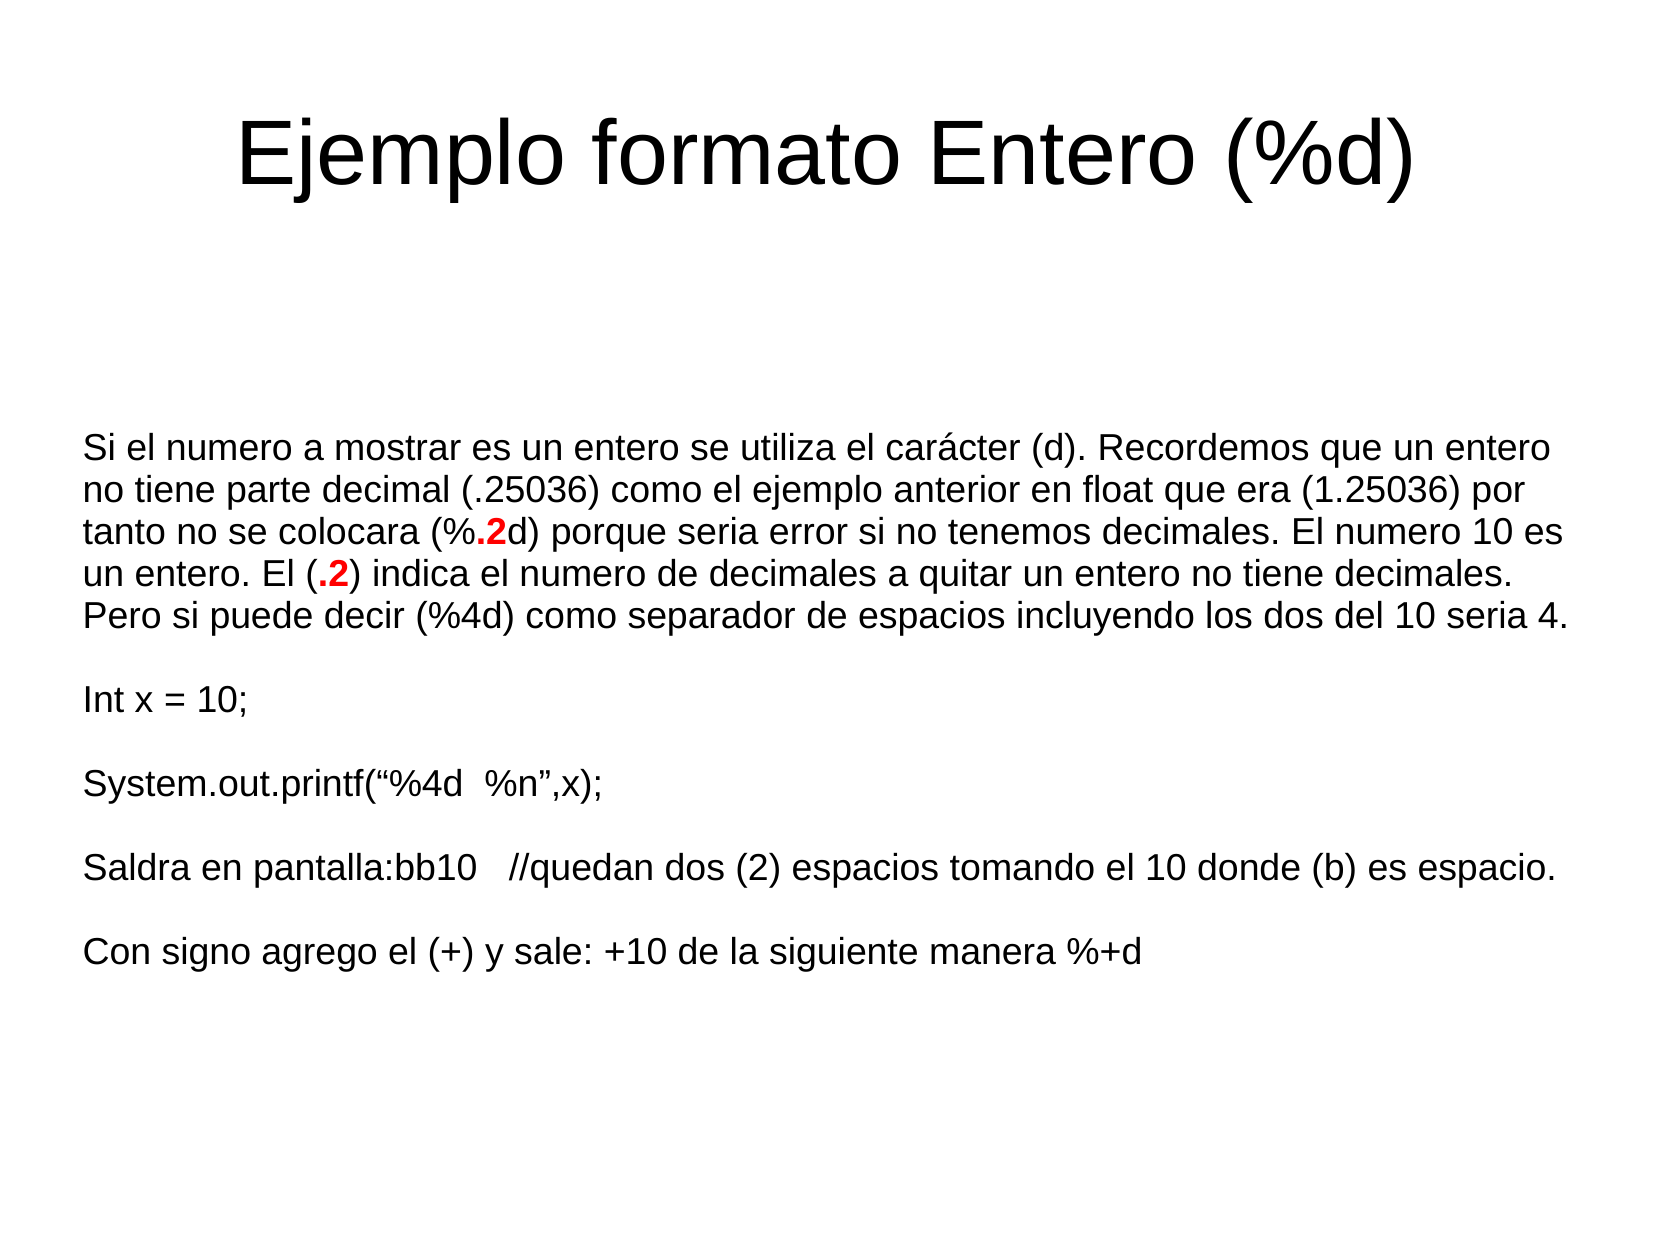

# Ejemplo formato Entero (%d)
Si el numero a mostrar es un entero se utiliza el carácter (d). Recordemos que un entero no tiene parte decimal (.25036) como el ejemplo anterior en float que era (1.25036) por tanto no se colocara (%.2d) porque seria error si no tenemos decimales. El numero 10 es un entero. El (.2) indica el numero de decimales a quitar un entero no tiene decimales. Pero si puede decir (%4d) como separador de espacios incluyendo los dos del 10 seria 4.
Int x = 10;
System.out.printf(“%4d %n”,x);
Saldra en pantalla:bb10 //quedan dos (2) espacios tomando el 10 donde (b) es espacio.
Con signo agrego el (+) y sale: +10 de la siguiente manera %+d